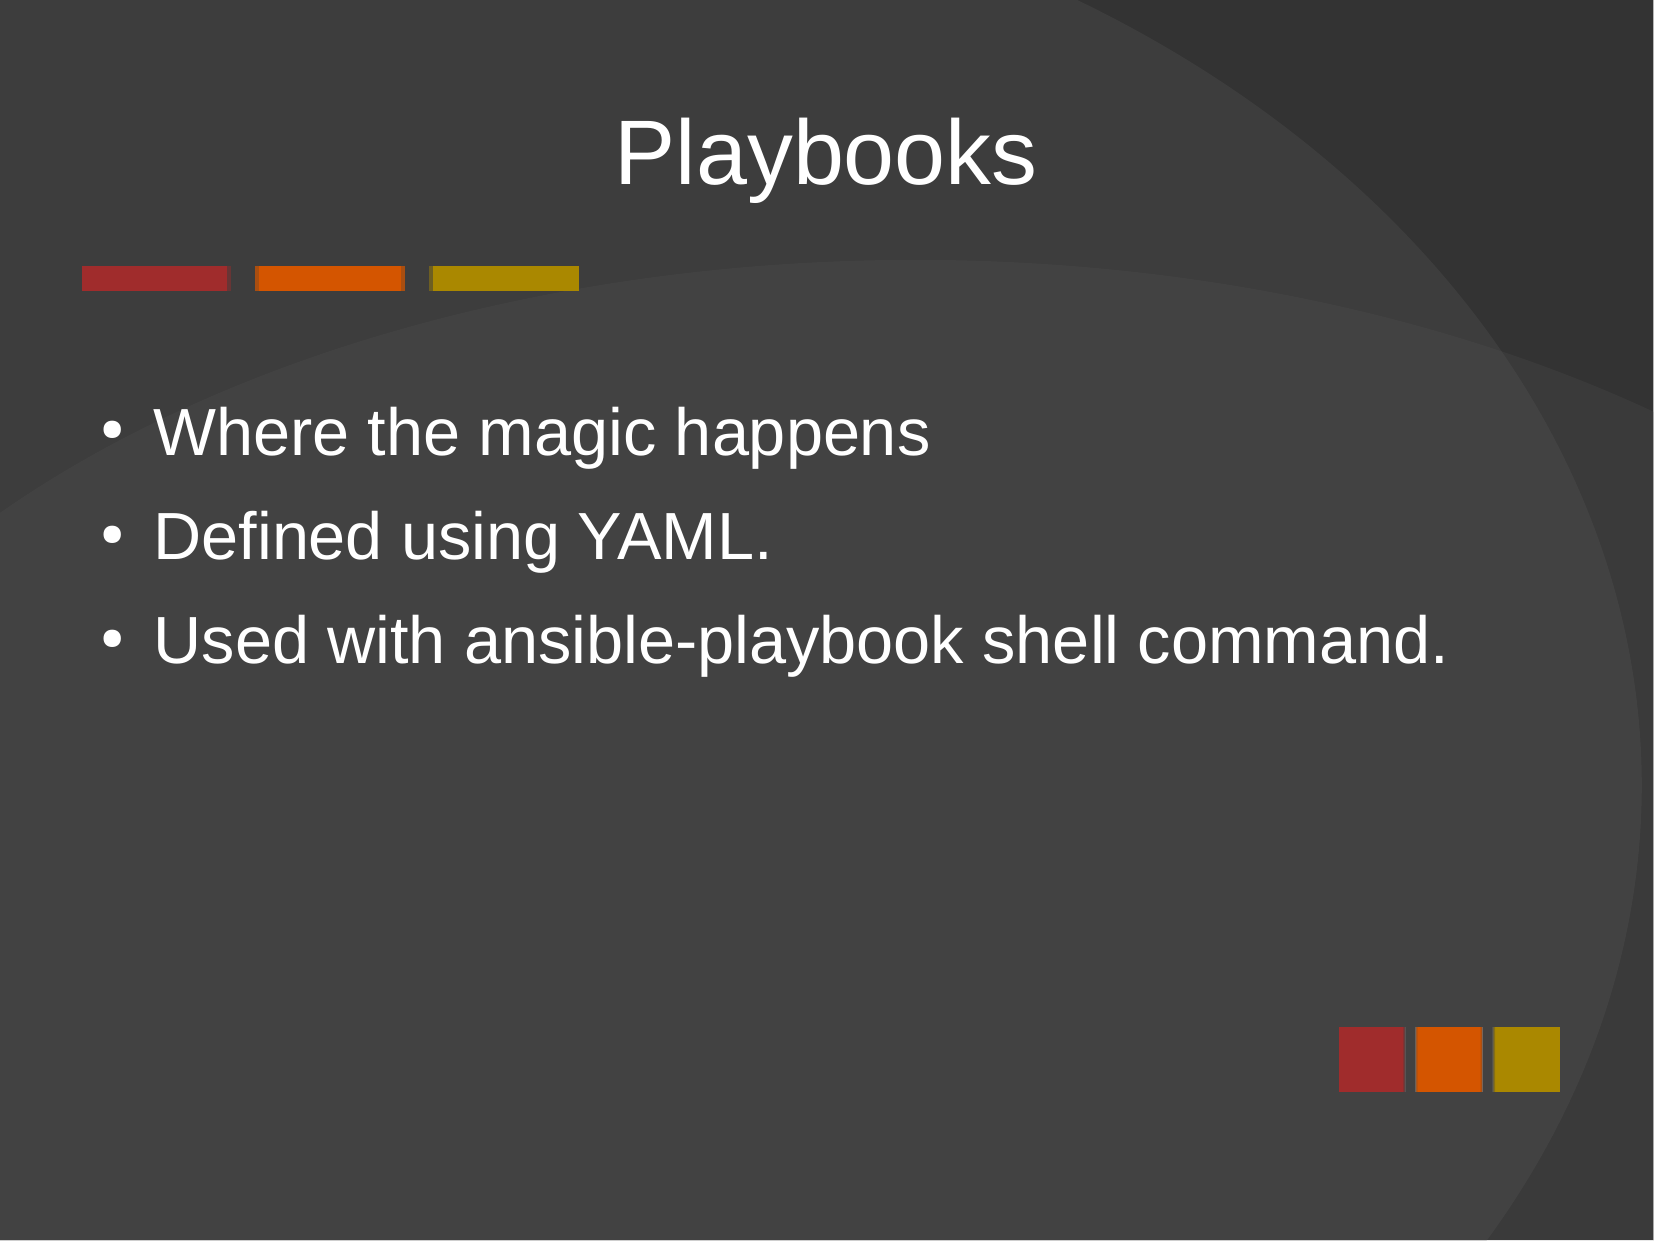

# Playbooks
Where the magic happens
Defined using YAML.
Used with ansible-playbook shell command.